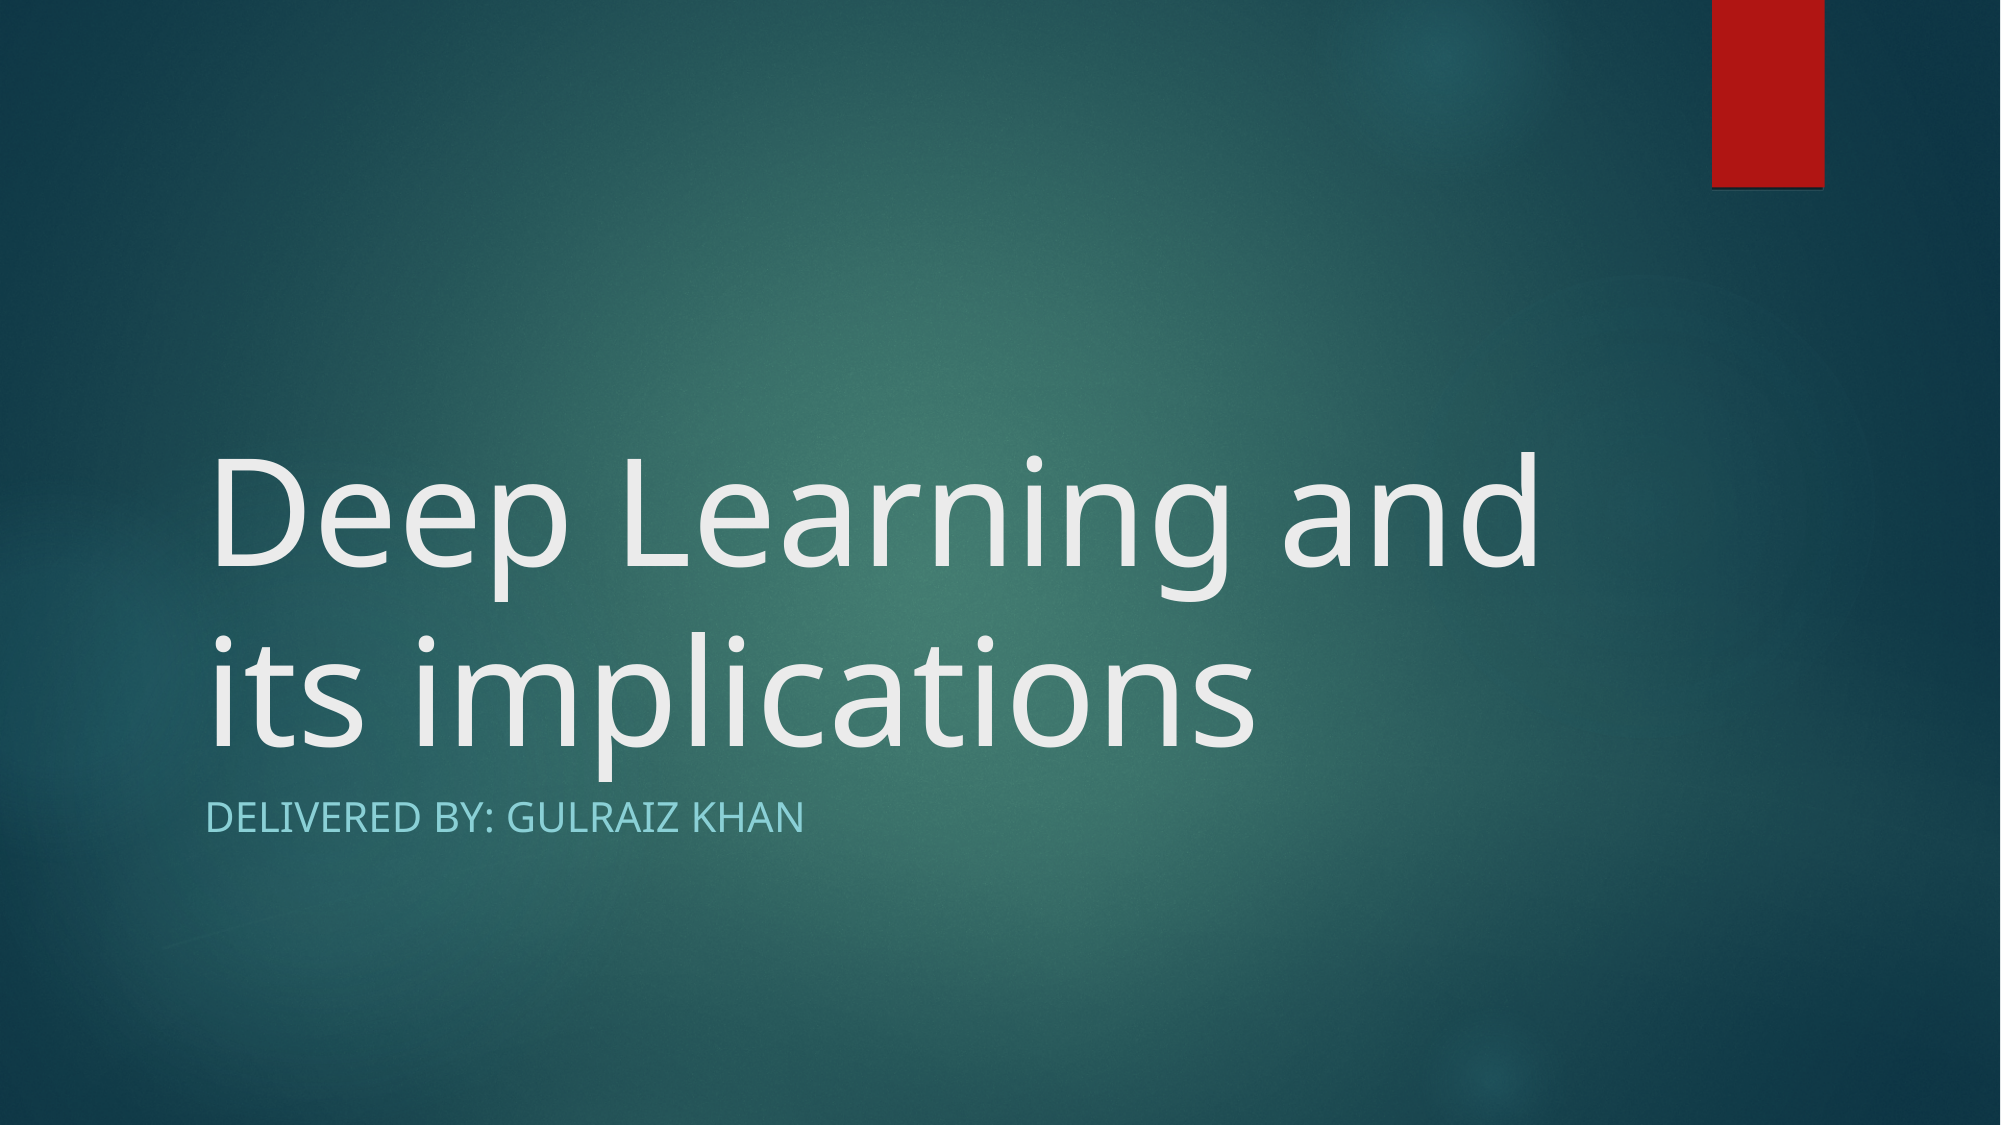

# Deep Learning and its implications
Delivered by: Gulraiz Khan